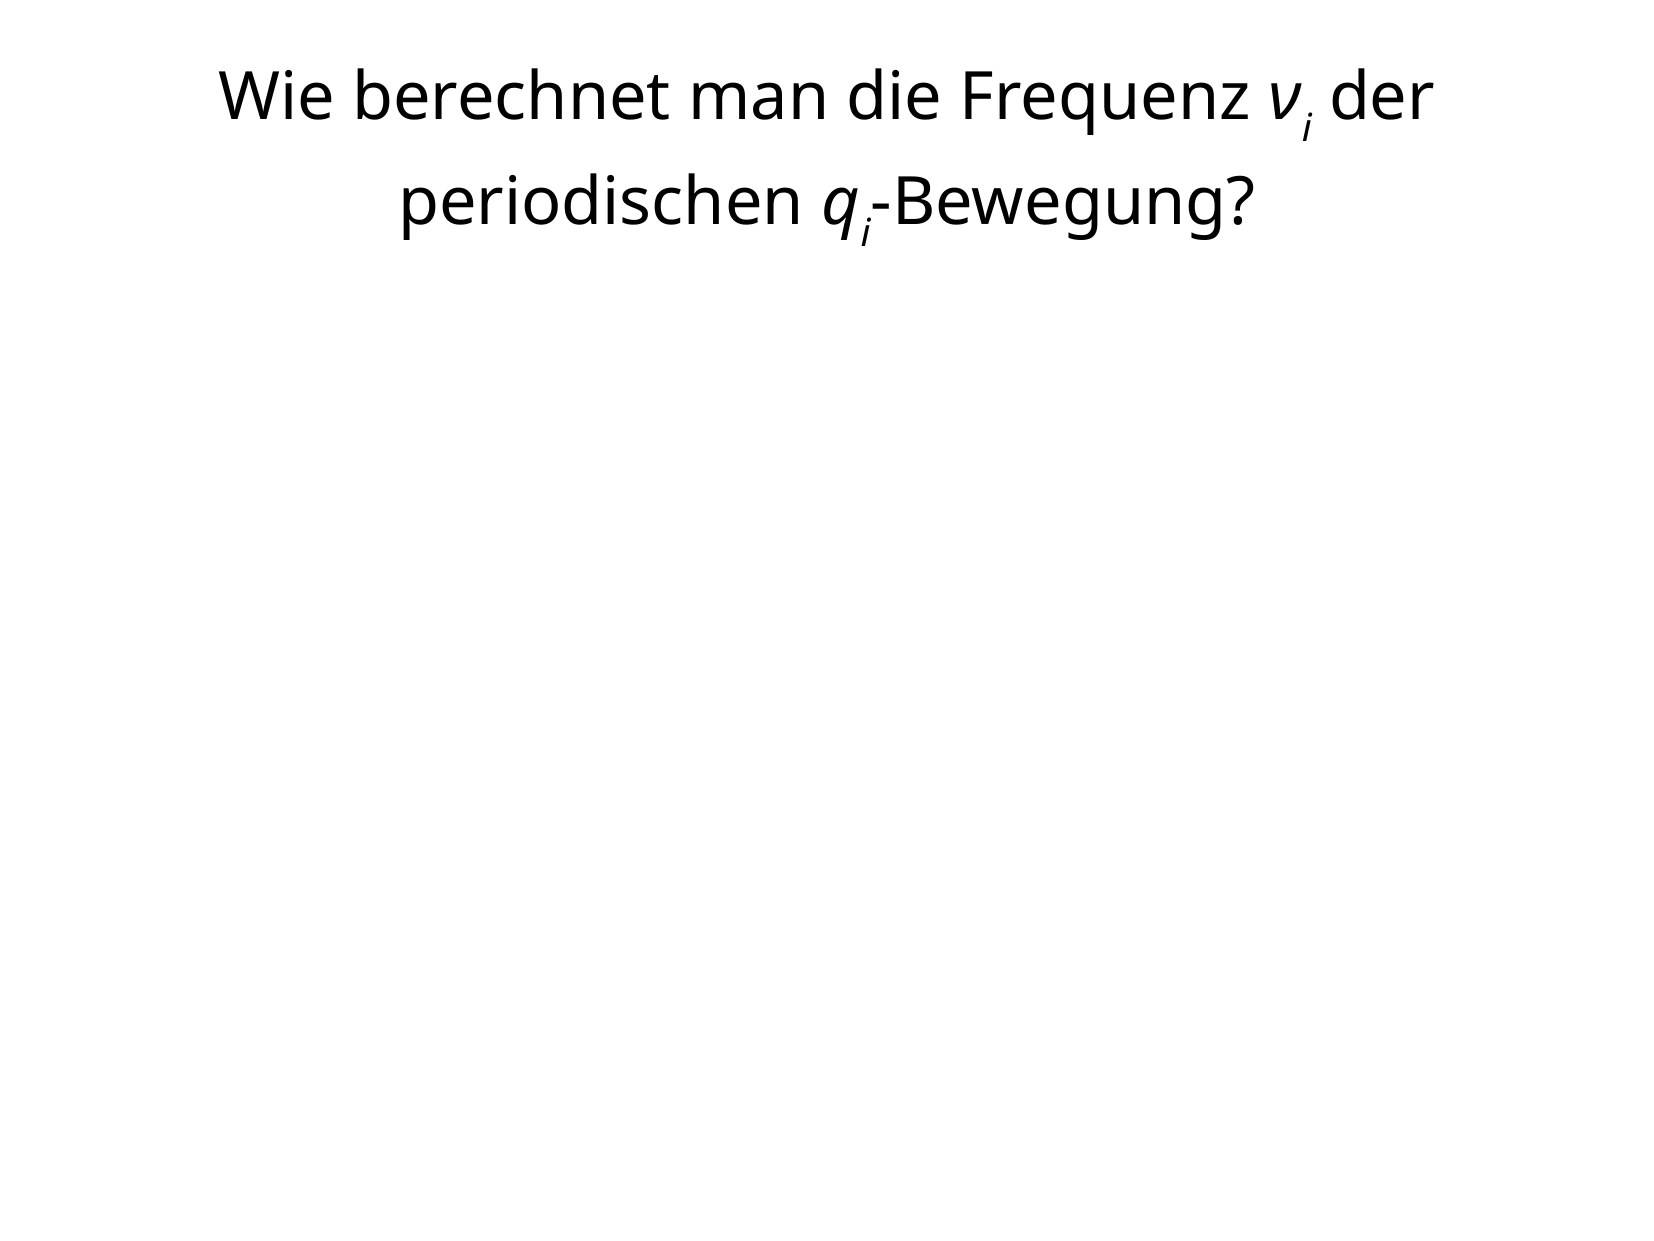

# Wie berechnet man die Frequenz νi der periodischen qi-Bewegung?